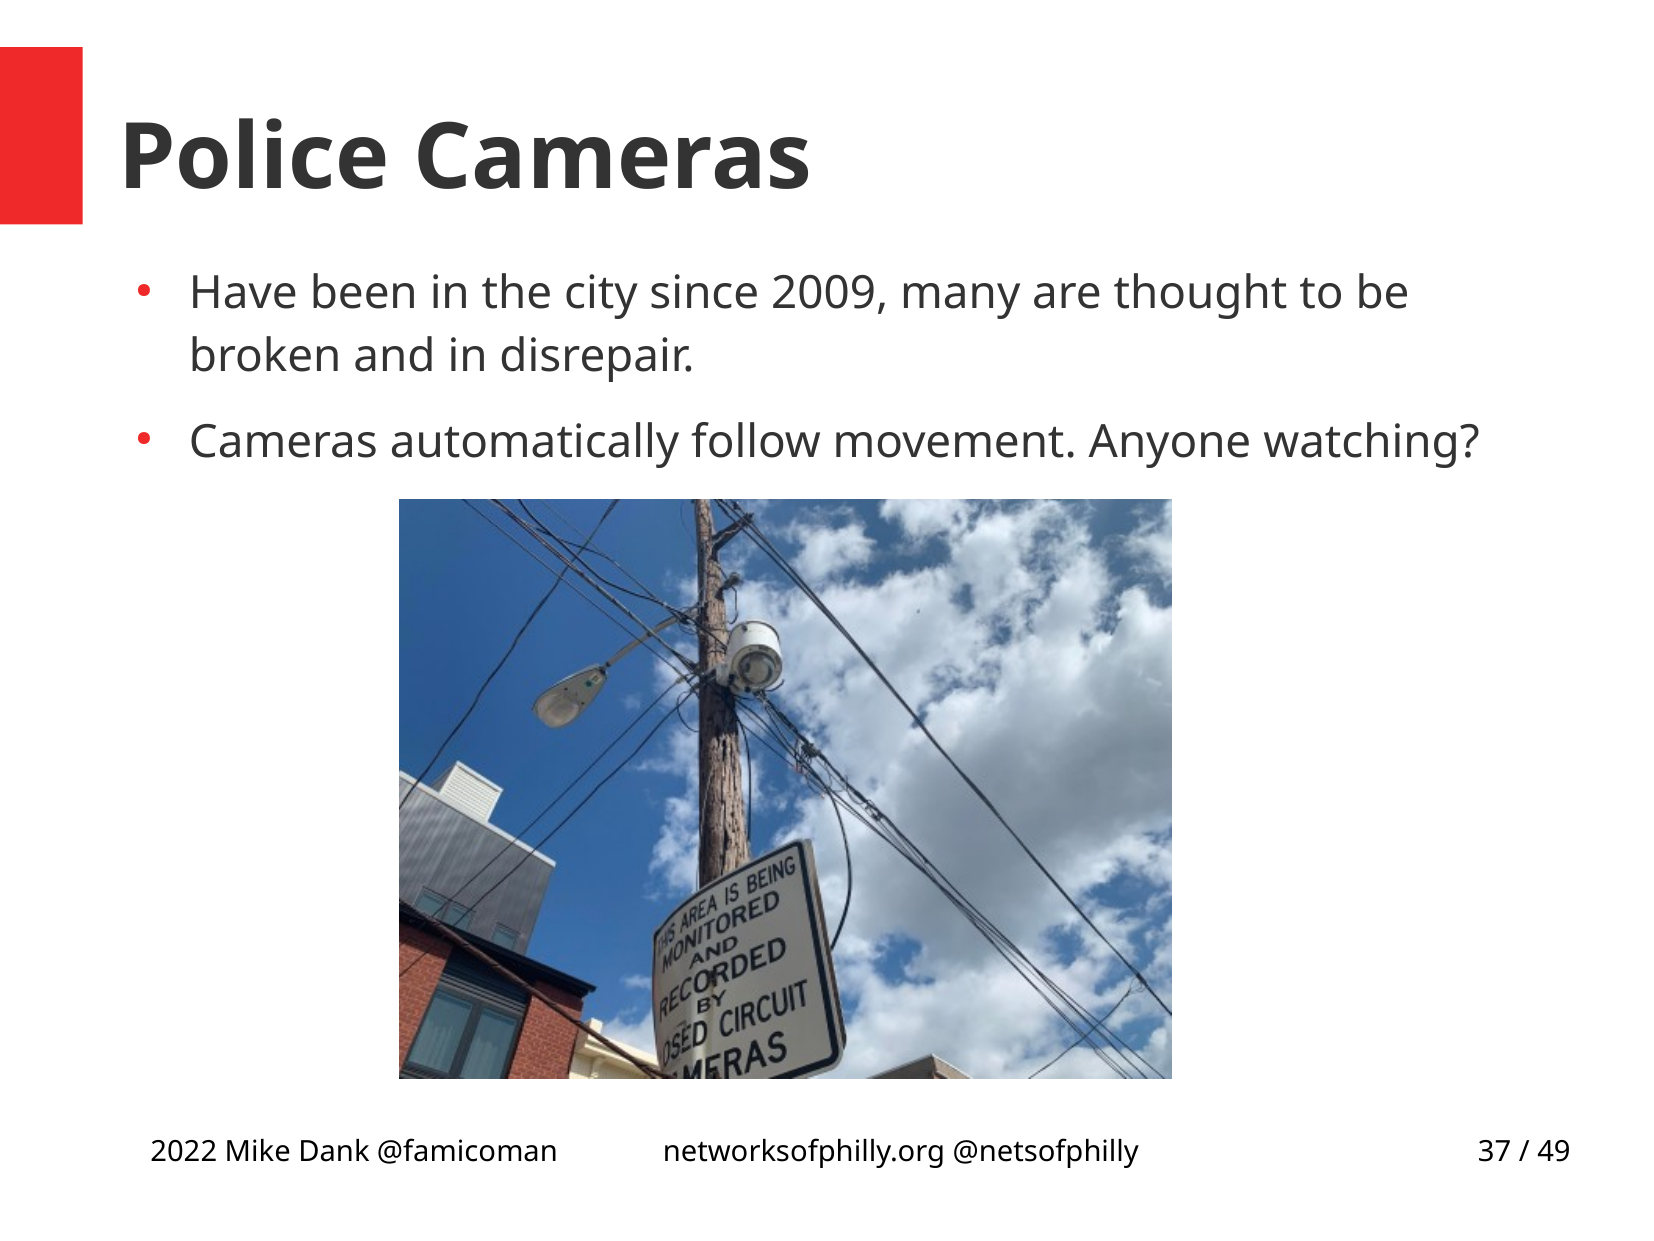

# Police Cameras
Have been in the city since 2009, many are thought to be broken and in disrepair.
Cameras automatically follow movement. Anyone watching?
2022 Mike Dank @famicoman networksofphilly.org @netsofphilly
37